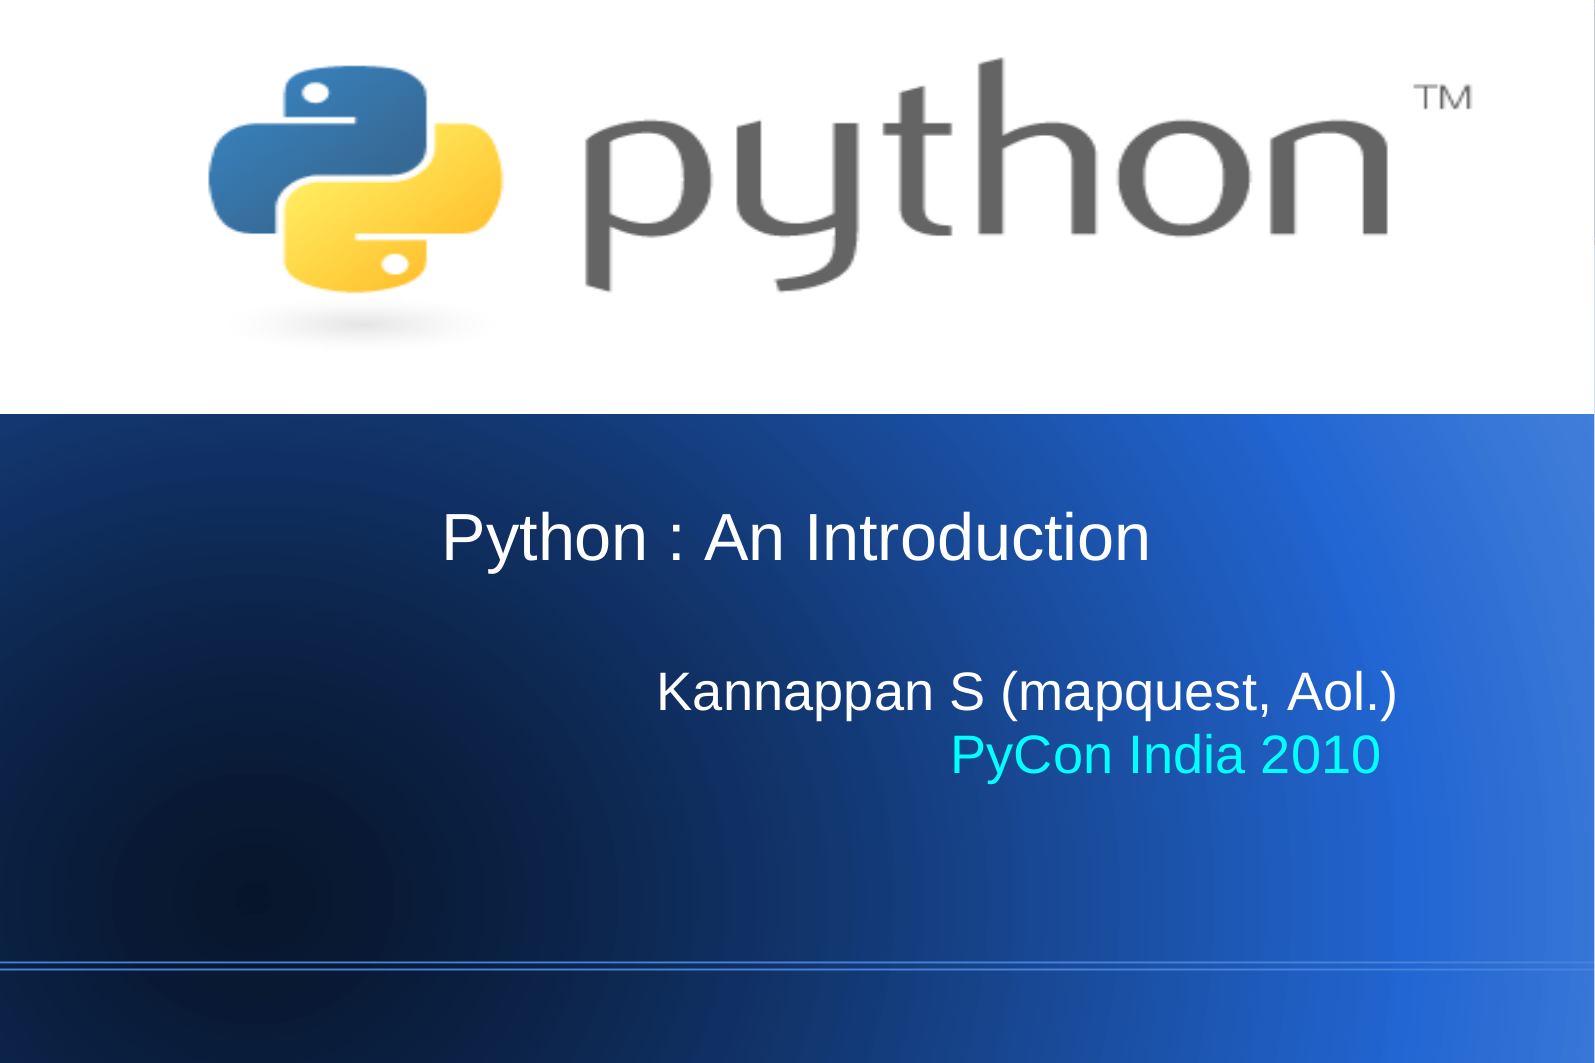

# Python
Python : An Introduction
						 Kannappan S (mapquest, Aol.)
										PyCon India 2010